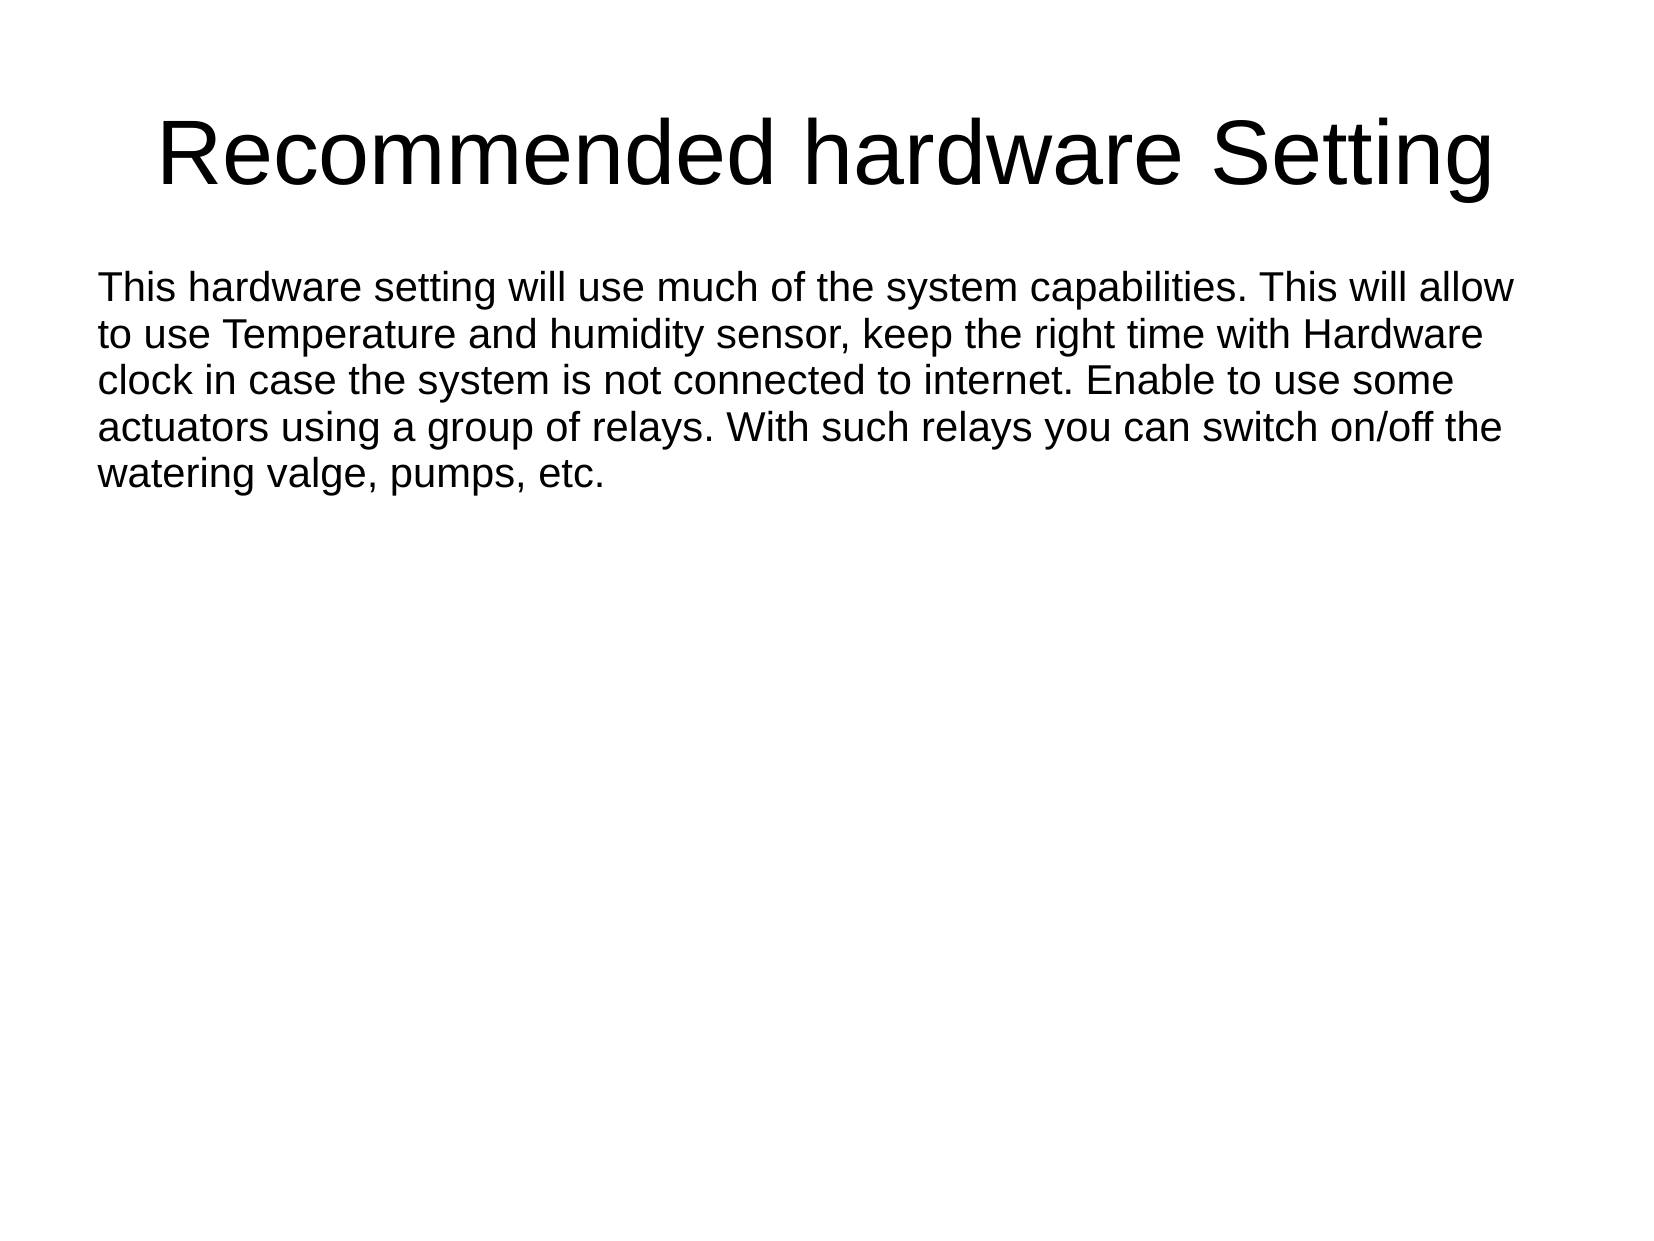

# Recommended hardware Setting
This hardware setting will use much of the system capabilities. This will allow to use Temperature and humidity sensor, keep the right time with Hardware clock in case the system is not connected to internet. Enable to use some actuators using a group of relays. With such relays you can switch on/off the watering valge, pumps, etc.